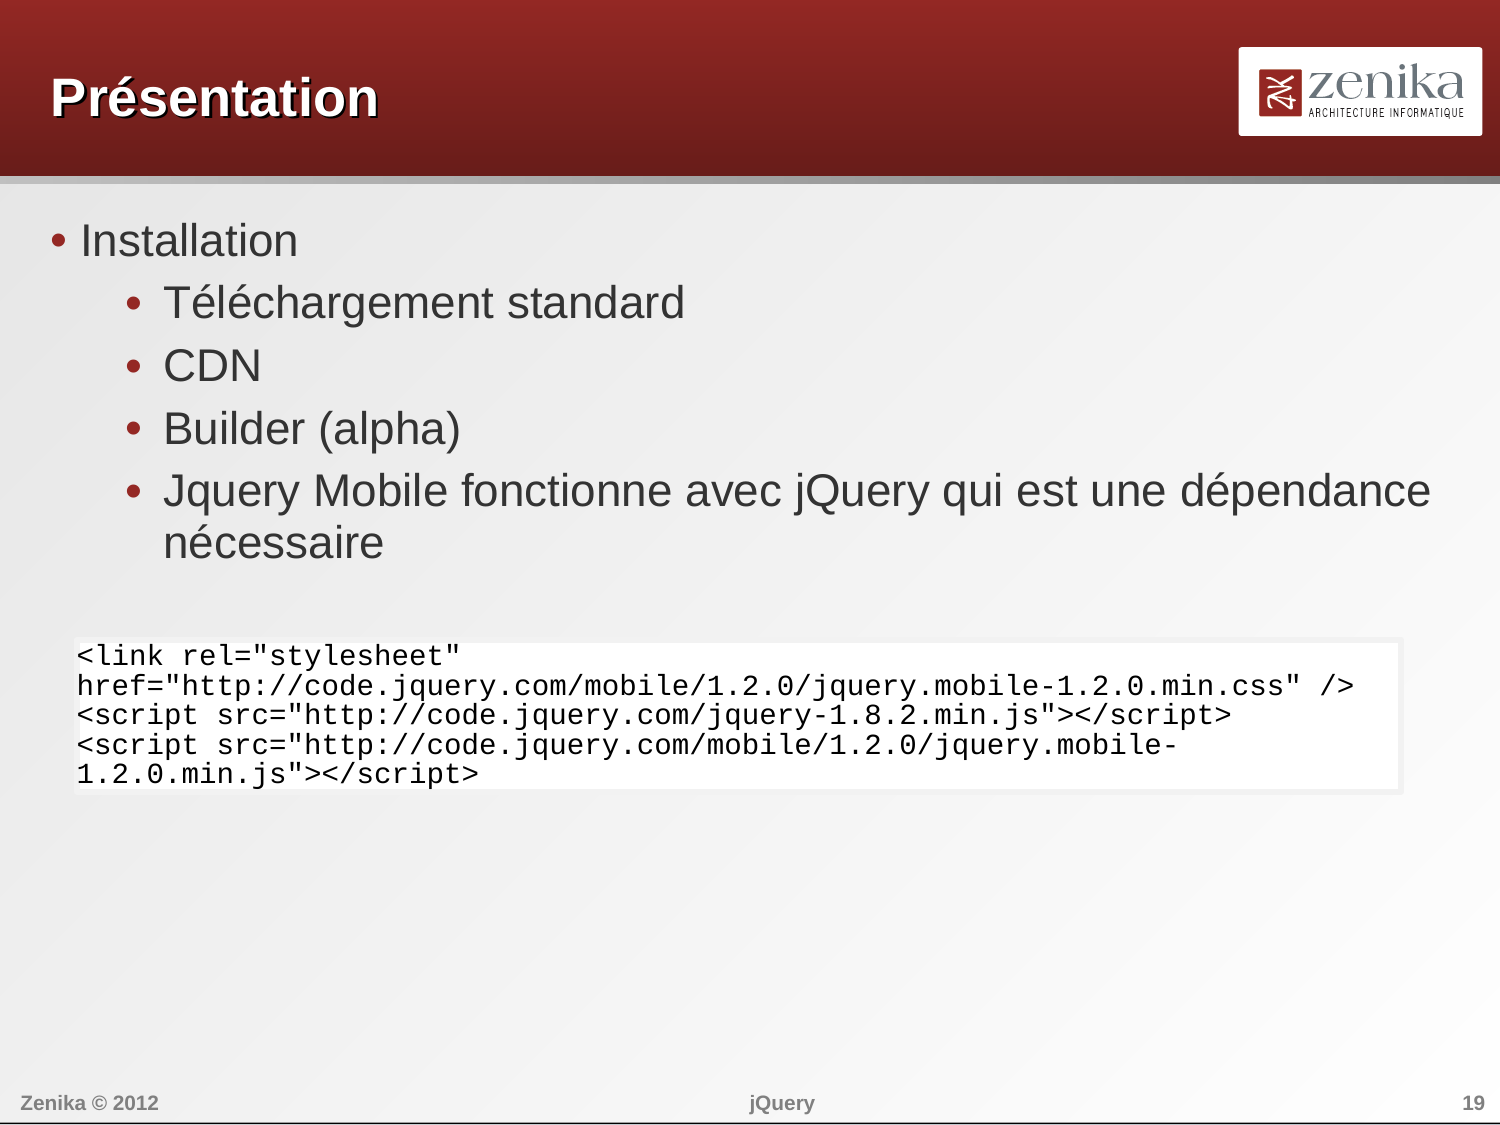

# Présentation
 Installation
Téléchargement standard
CDN
Builder (alpha)
Jquery Mobile fonctionne avec jQuery qui est une dépendance nécessaire
<link rel="stylesheet" href="http://code.jquery.com/mobile/1.2.0/jquery.mobile-1.2.0.min.css" />
<script src="http://code.jquery.com/jquery-1.8.2.min.js"></script>
<script src="http://code.jquery.com/mobile/1.2.0/jquery.mobile-1.2.0.min.js"></script>